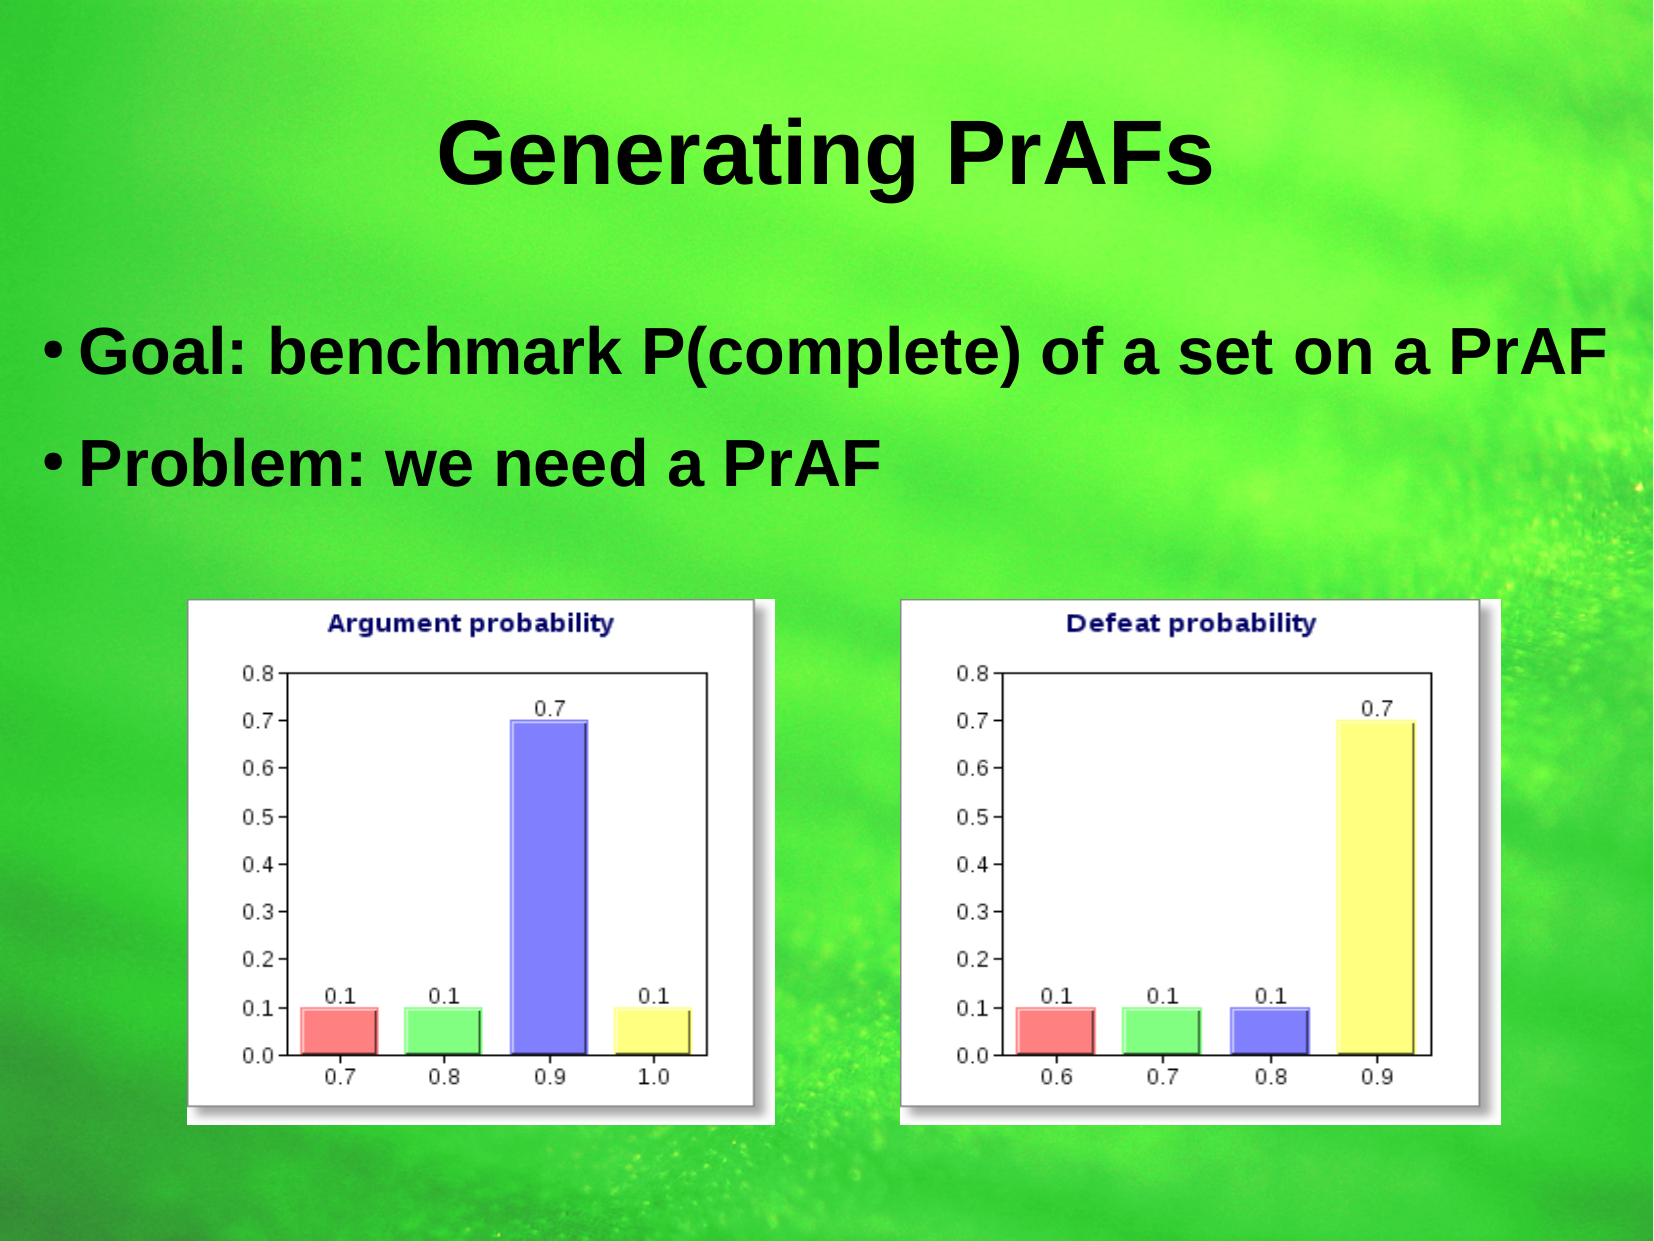

# Generating PrAFs
Goal: benchmark P(complete) of a set on a PrAF
Problem: we need a PrAF